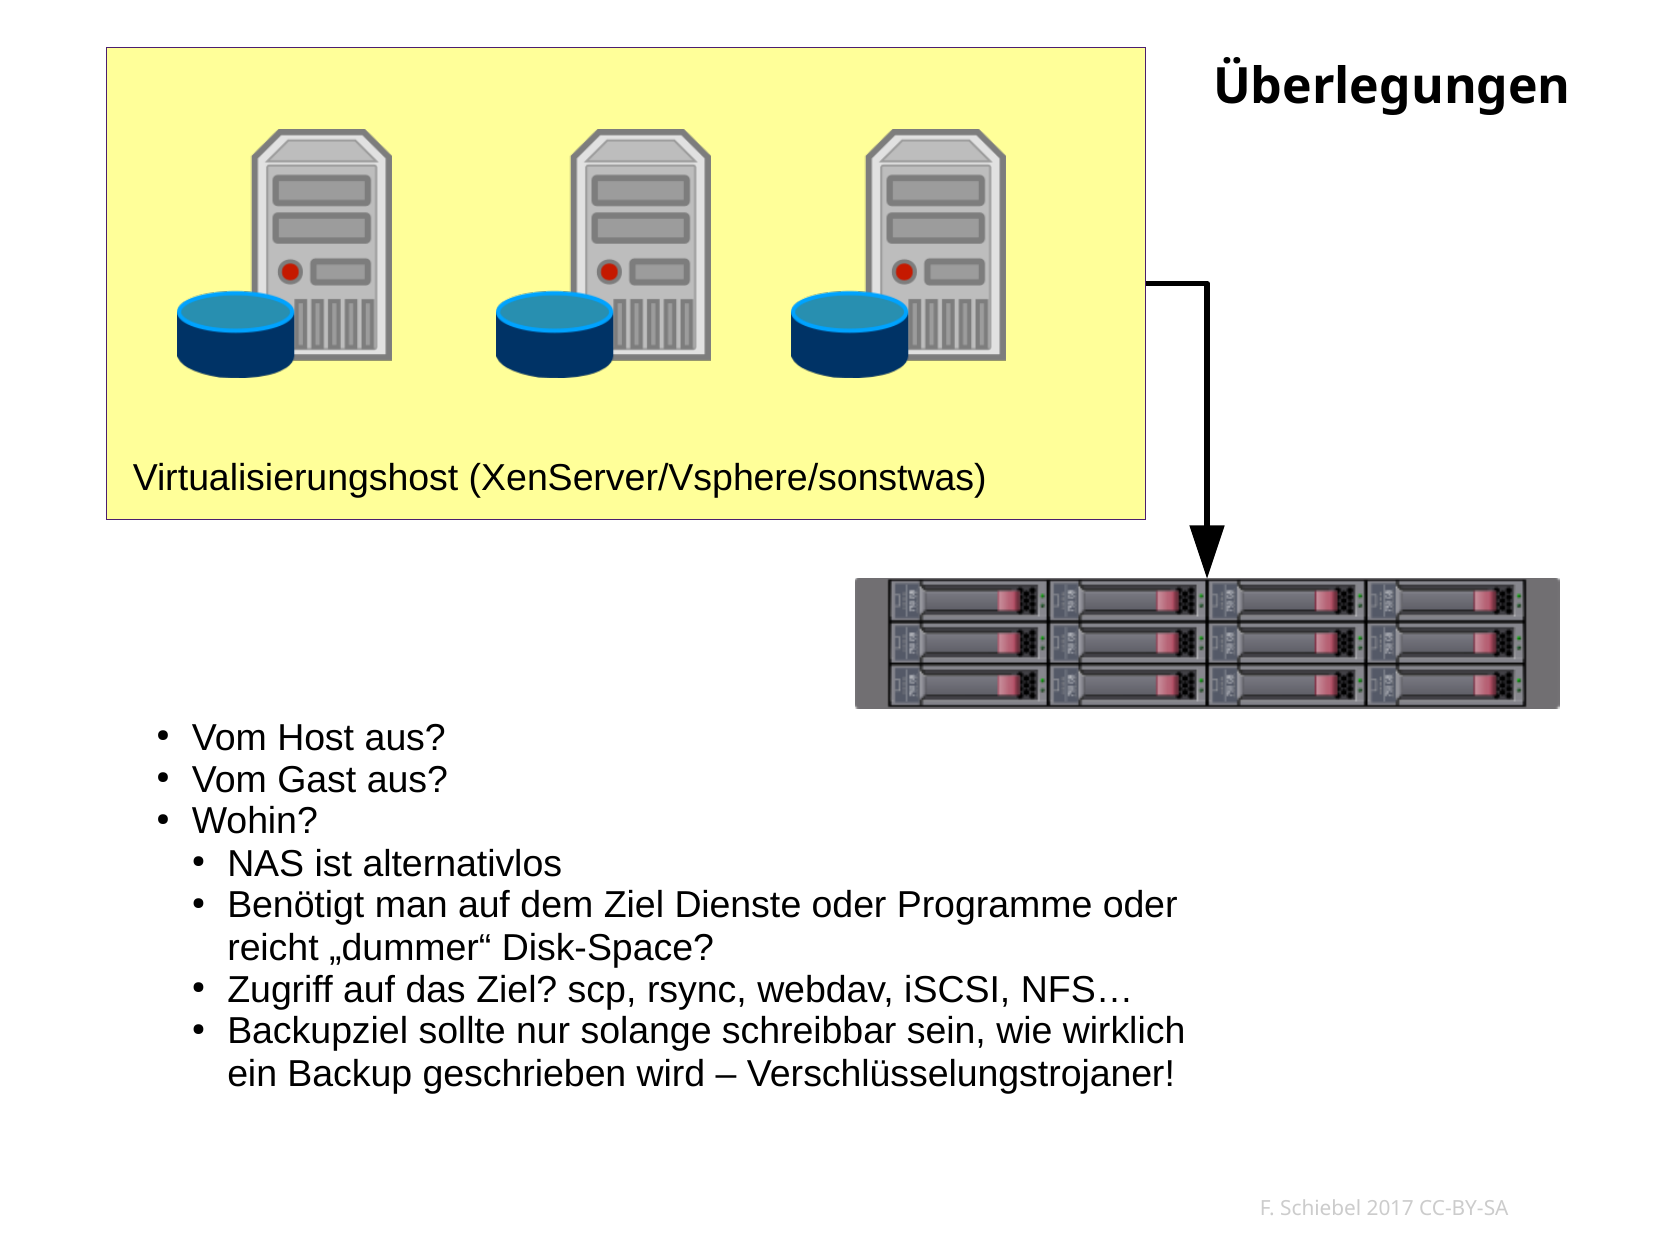

# Überlegungen
Virtualisierungshost (XenServer/Vsphere/sonstwas)
Vom Host aus?
Vom Gast aus?
Wohin?
NAS ist alternativlos
Benötigt man auf dem Ziel Dienste oder Programme oder
reicht „dummer“ Disk-Space?
Zugriff auf das Ziel? scp, rsync, webdav, iSCSI, NFS…
Backupziel sollte nur solange schreibbar sein, wie wirklich
ein Backup geschrieben wird – Verschlüsselungstrojaner!